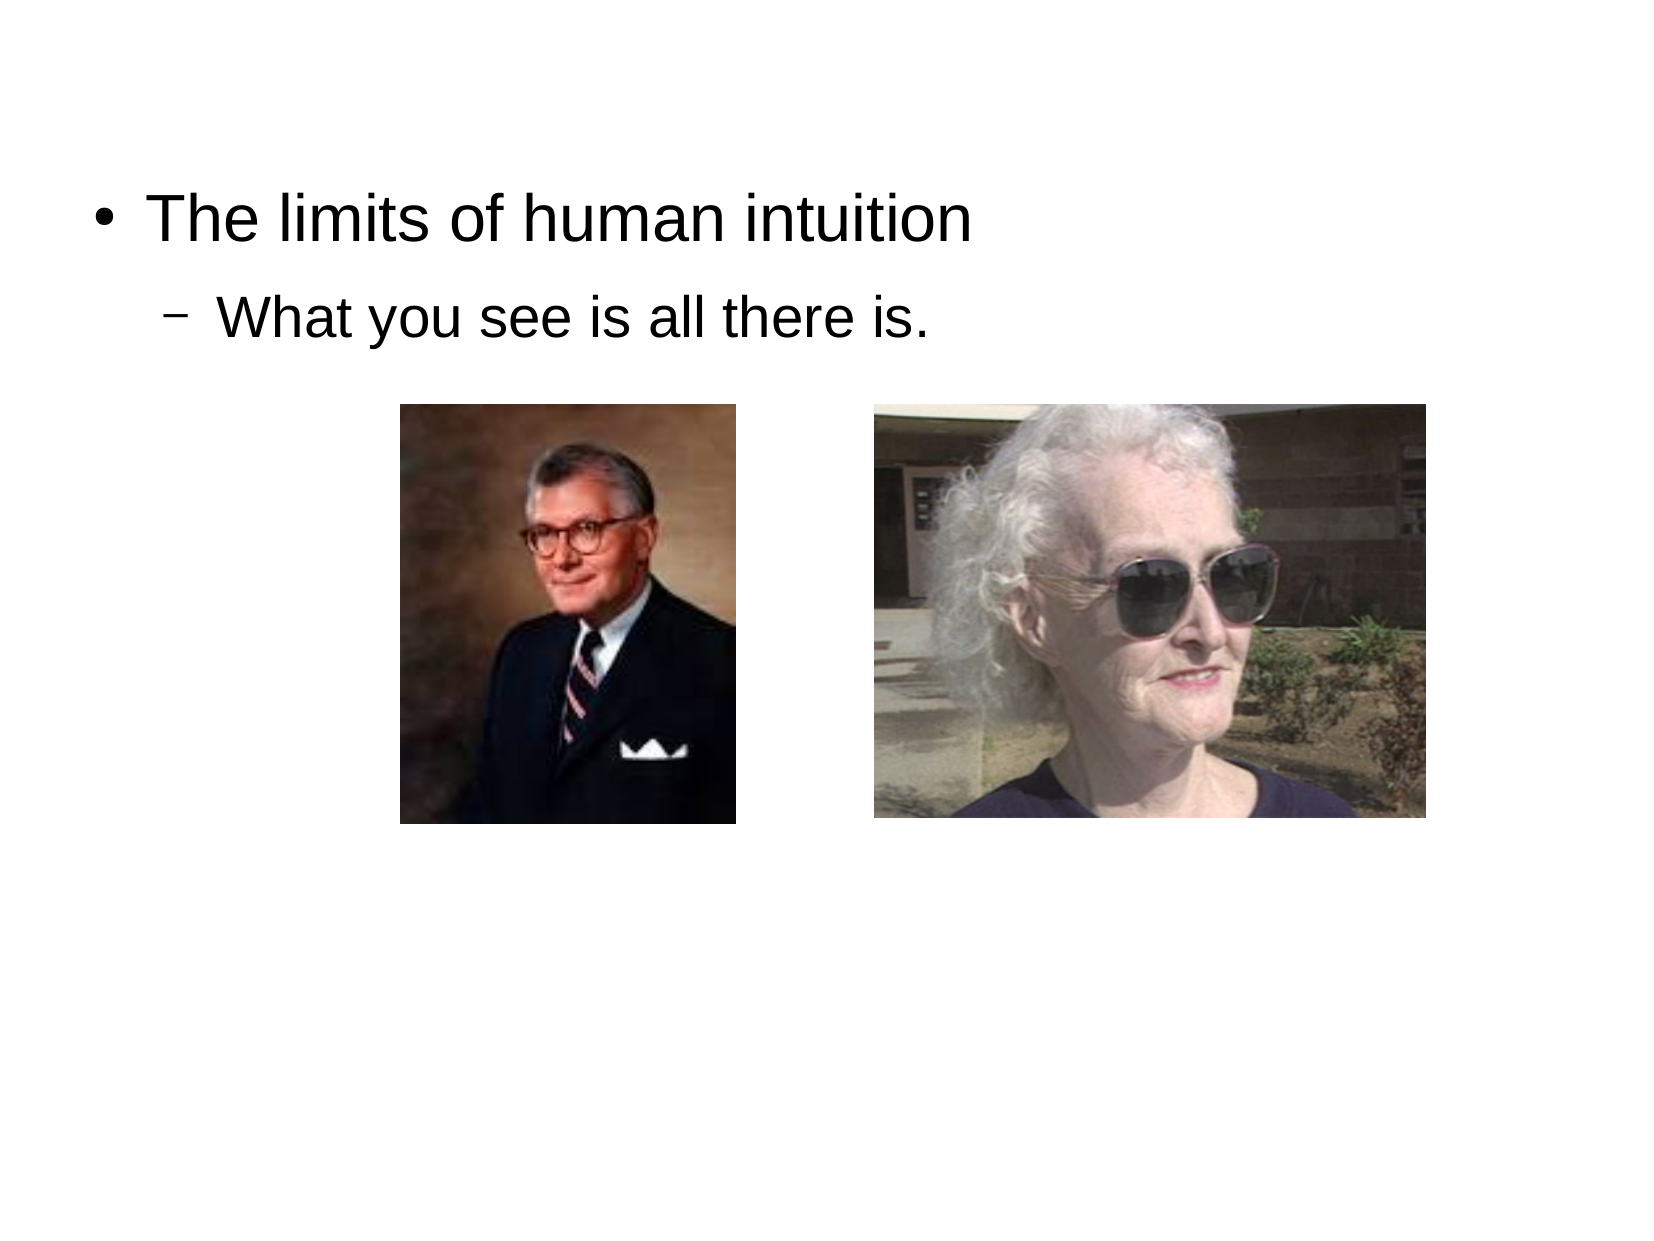

# The limits of human intuition
What you see is all there is.